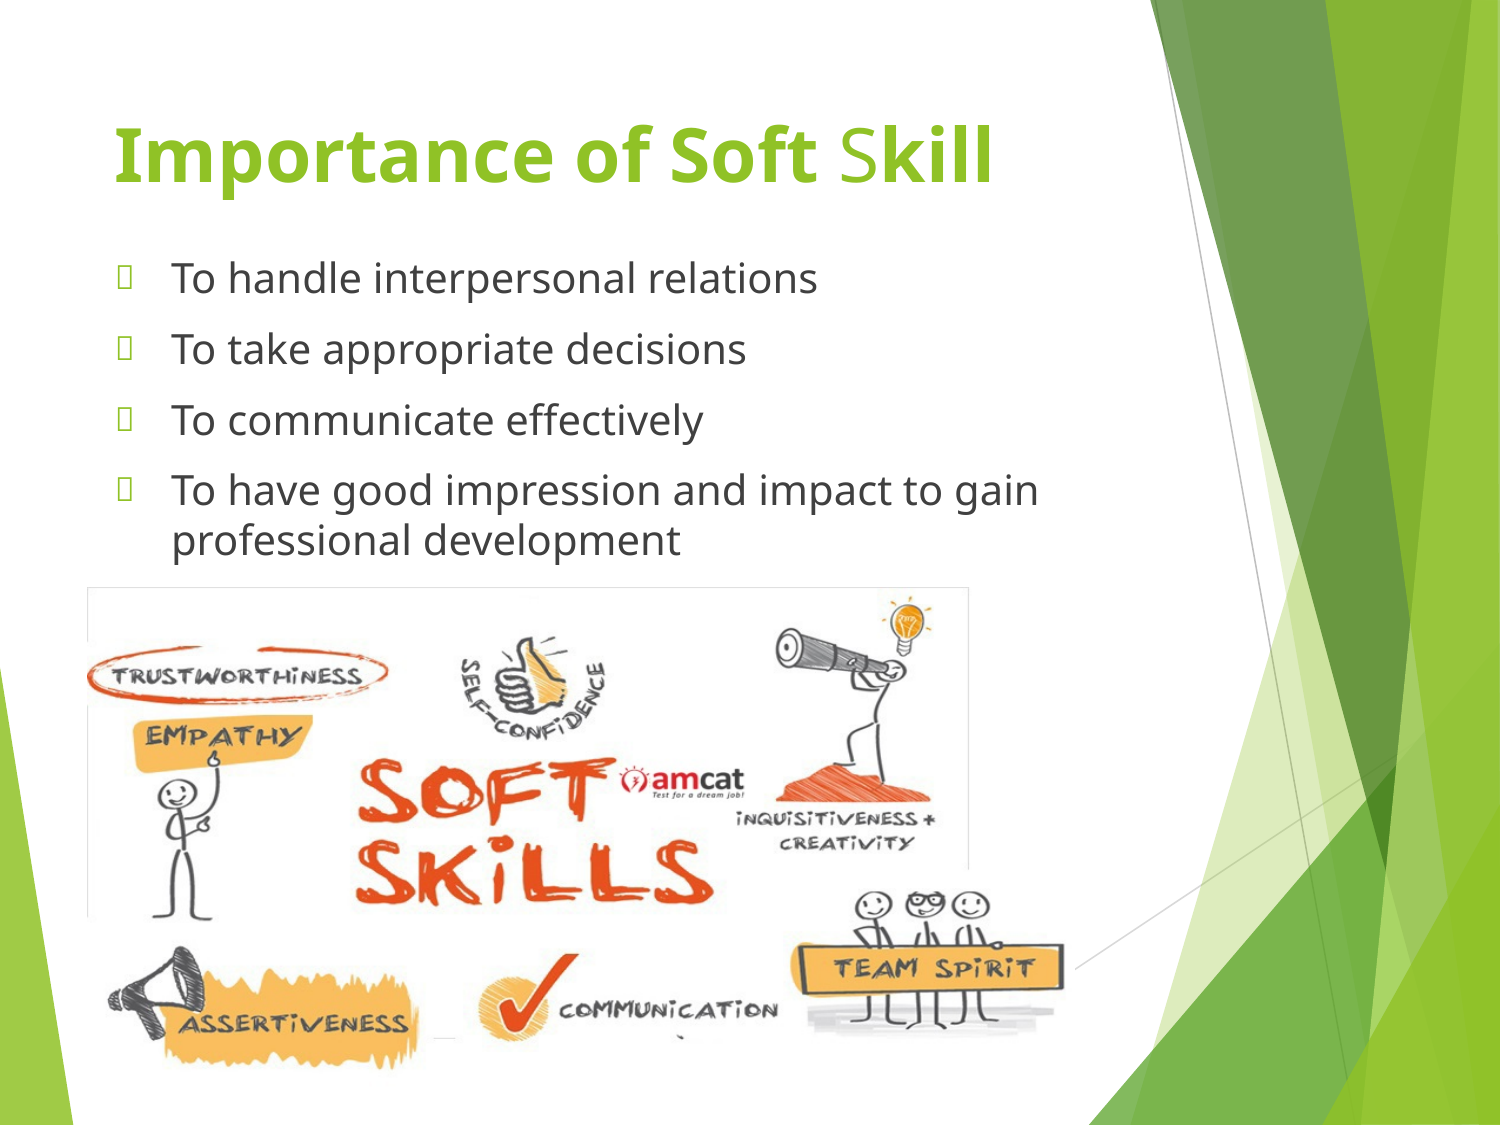

# Importance of Soft Skill
To handle interpersonal relations
To take appropriate decisions
To communicate effectively
To have good impression and impact to gain professional development